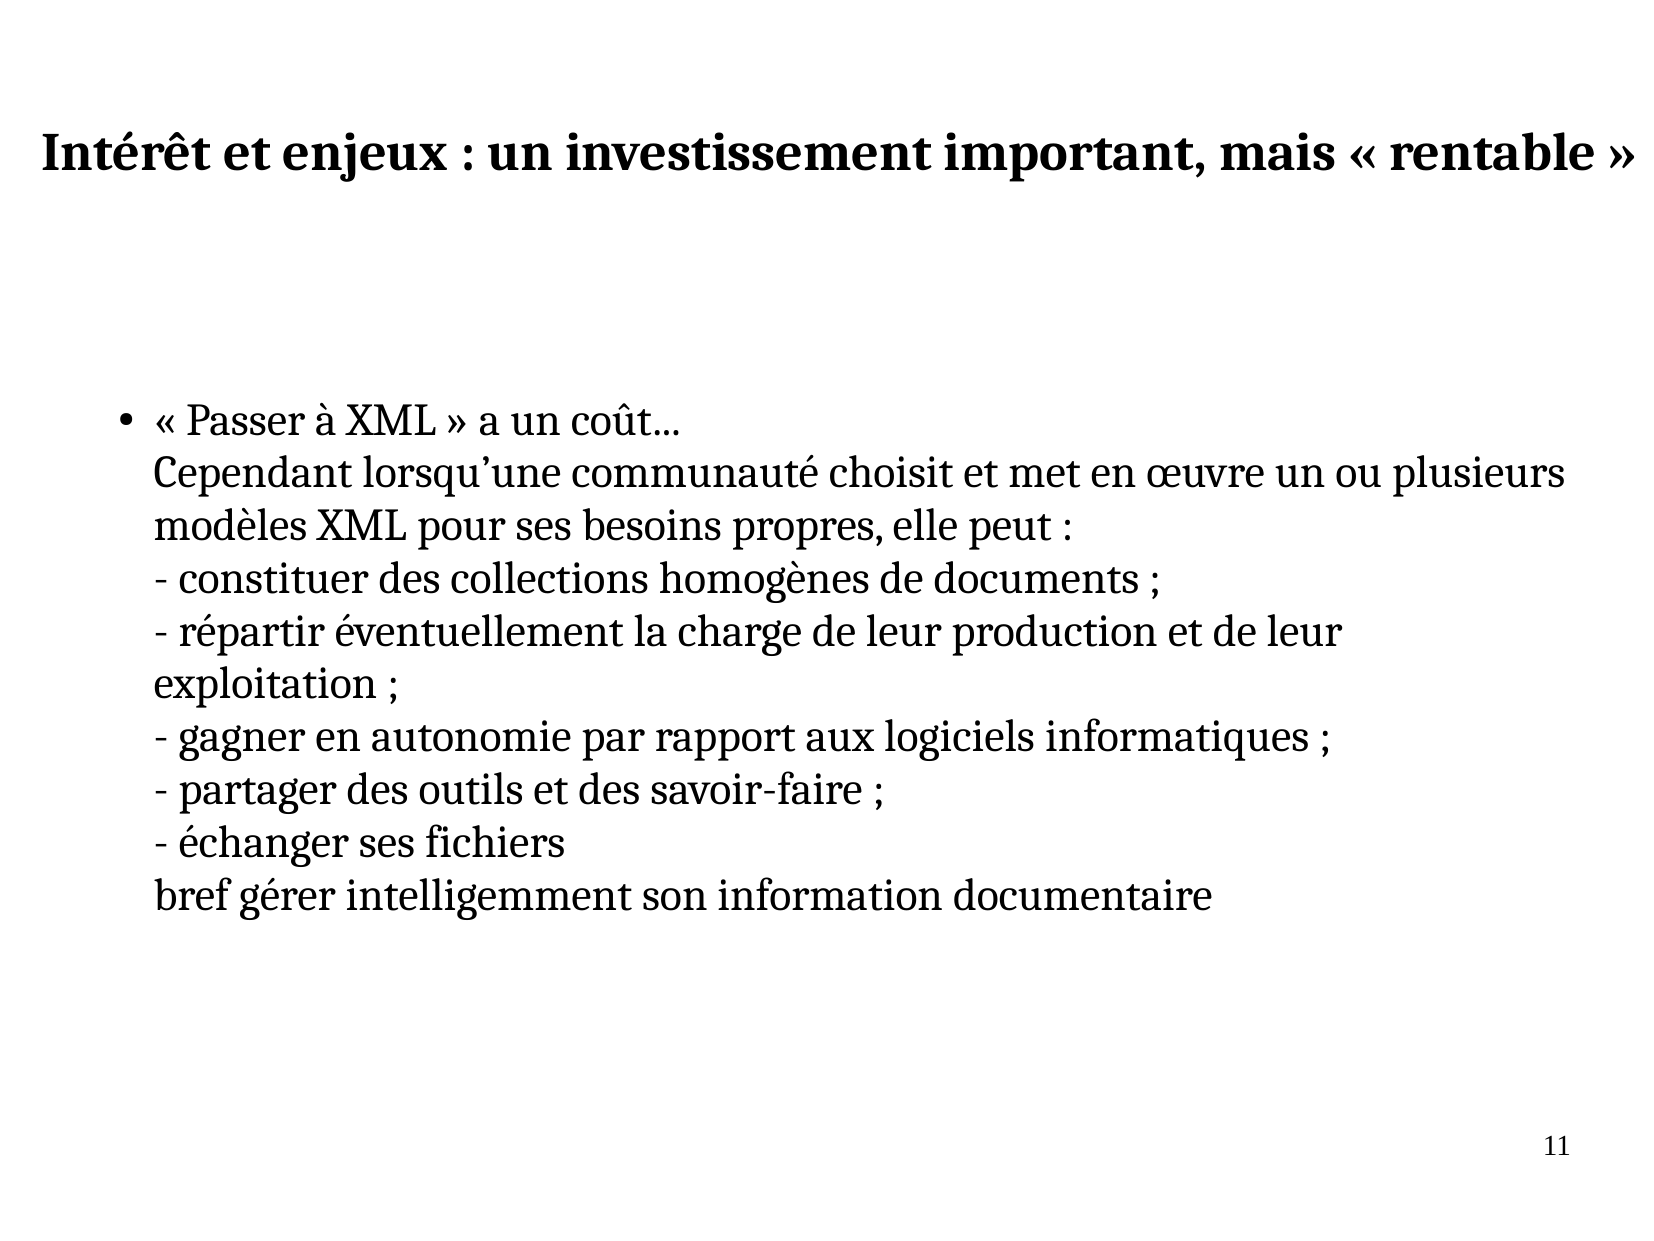

# Intérêt et enjeux : un investissement important, mais « rentable »
« Passer à XML » a un coût...
Cependant lorsqu’une communauté choisit et met en œuvre un ou plusieurs modèles XML pour ses besoins propres, elle peut :
- constituer des collections homogènes de documents ;
- répartir éventuellement la charge de leur production et de leur exploitation ;
- gagner en autonomie par rapport aux logiciels informatiques ;
- partager des outils et des savoir-faire ;
- échanger ses fichiers
bref gérer intelligemment son information documentaire
11